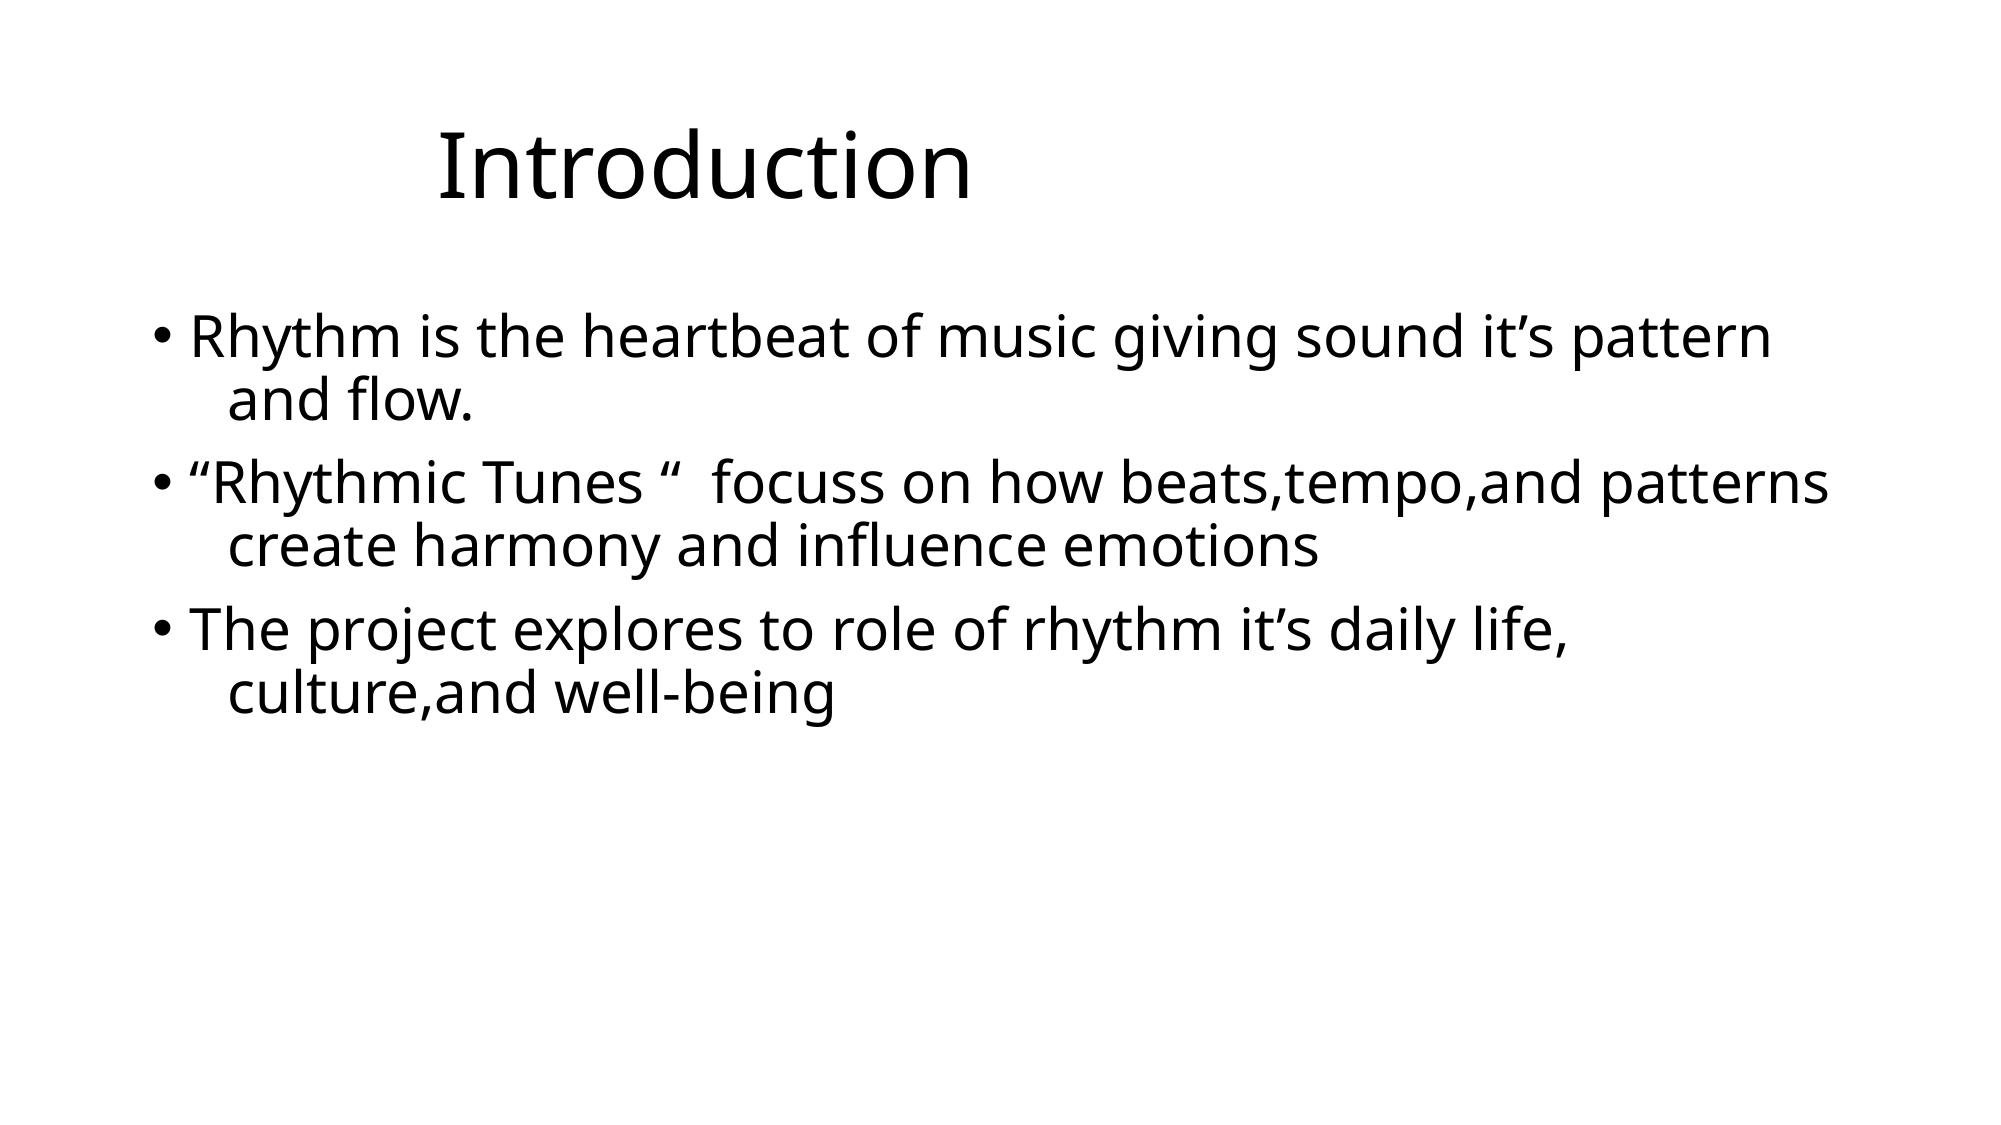

# Introduction
Rhythm is the heartbeat of music giving sound it’s pattern and flow.
“Rhythmic Tunes “ focuss on how beats,tempo,and patterns create harmony and influence emotions
The project explores to role of rhythm it’s daily life, culture,and well-being